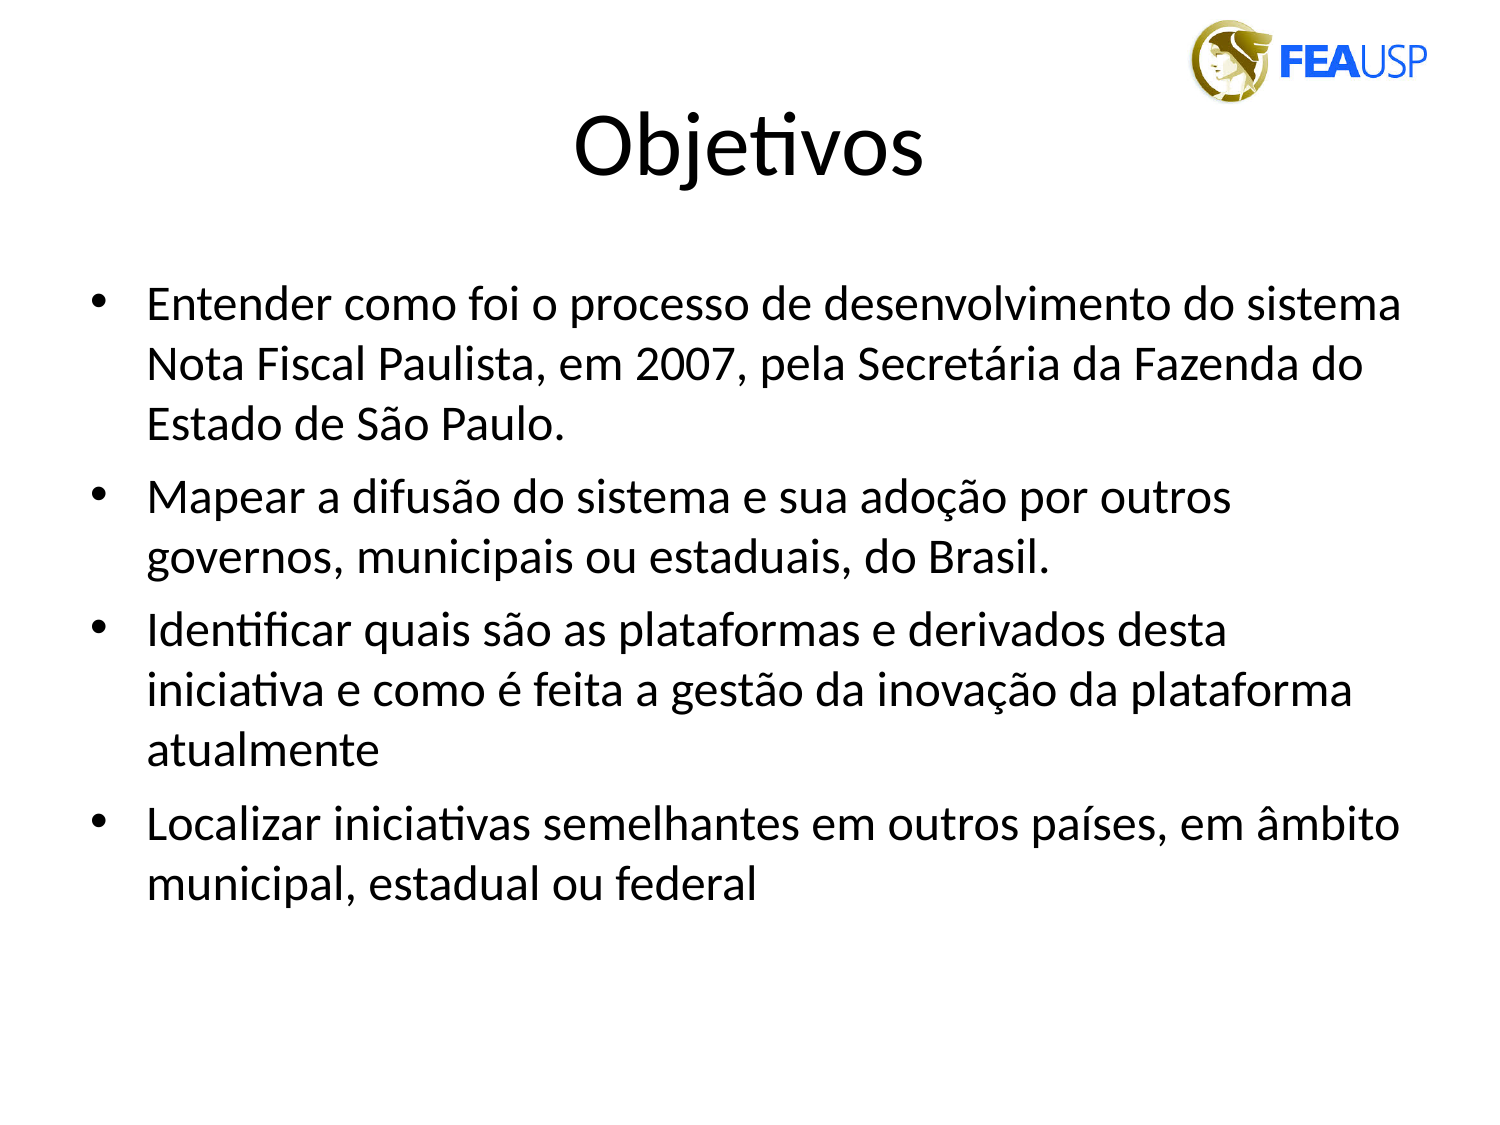

# Objetivos
Entender como foi o processo de desenvolvimento do sistema Nota Fiscal Paulista, em 2007, pela Secretária da Fazenda do Estado de São Paulo.
Mapear a difusão do sistema e sua adoção por outros governos, municipais ou estaduais, do Brasil.
Identificar quais são as plataformas e derivados desta iniciativa e como é feita a gestão da inovação da plataforma atualmente
Localizar iniciativas semelhantes em outros países, em âmbito municipal, estadual ou federal